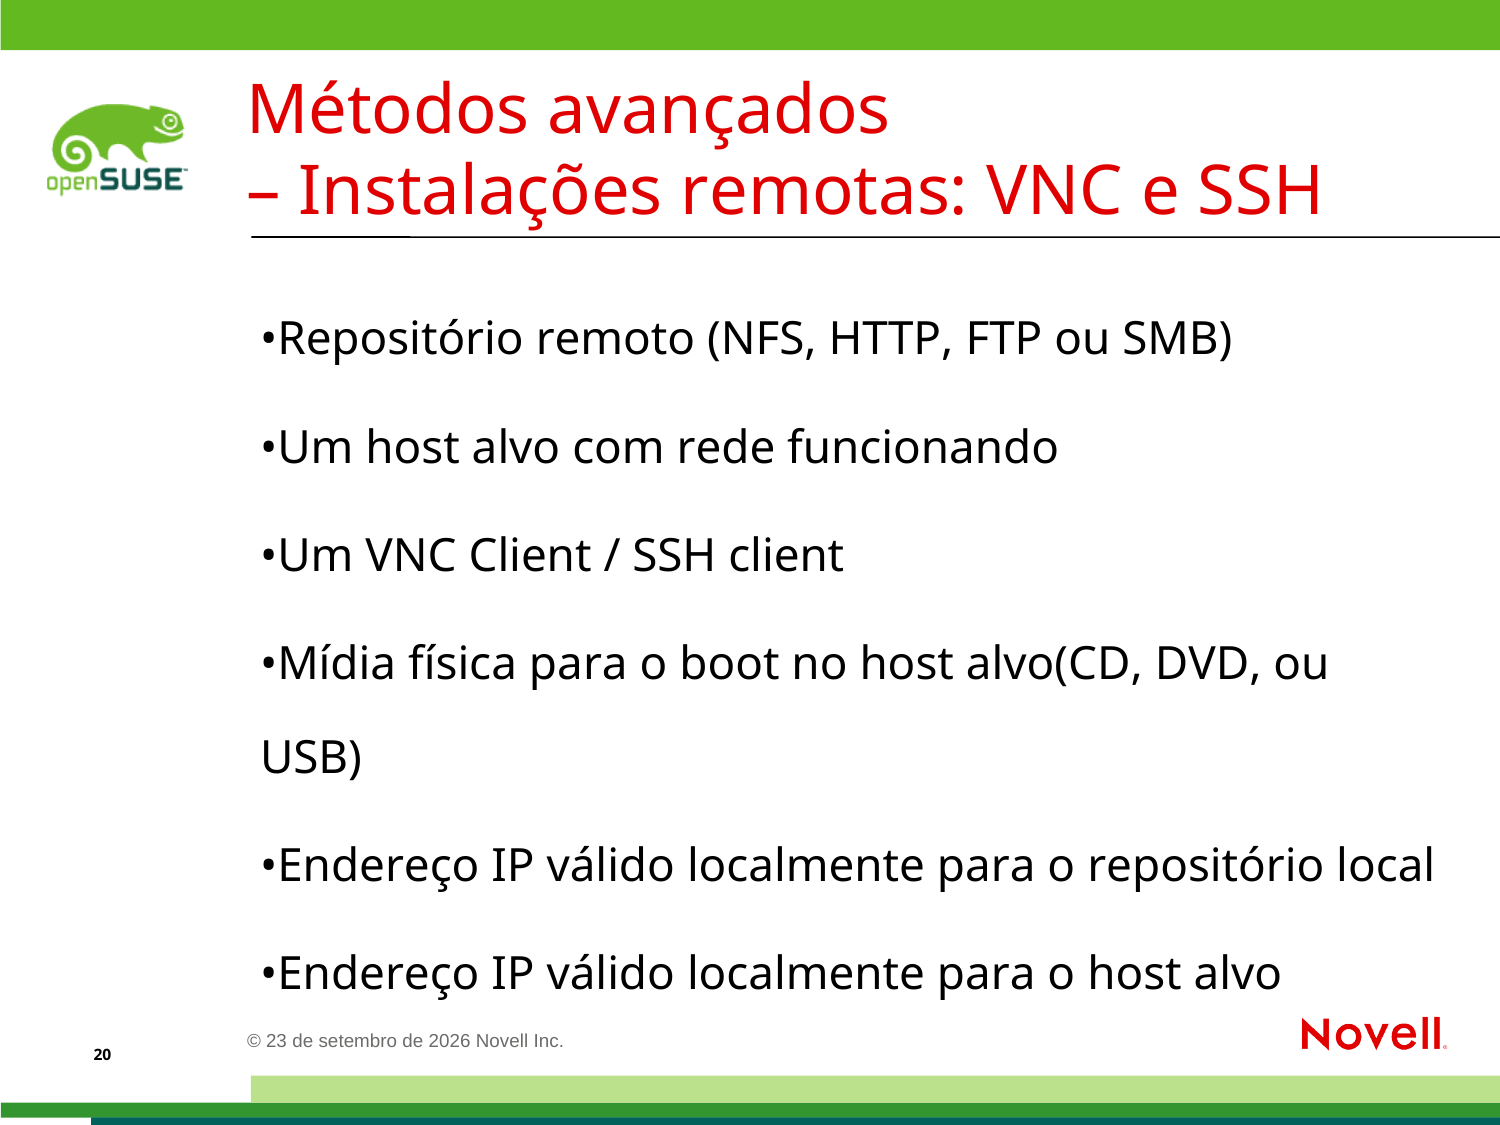

# Métodos avançados – Instalações remotas: VNC e SSH
Repositório remoto (NFS, HTTP, FTP ou SMB)
Um host alvo com rede funcionando
Um VNC Client / SSH client
Mídia física para o boot no host alvo(CD, DVD, ou USB)
Endereço IP válido localmente para o repositório local
Endereço IP válido localmente para o host alvo